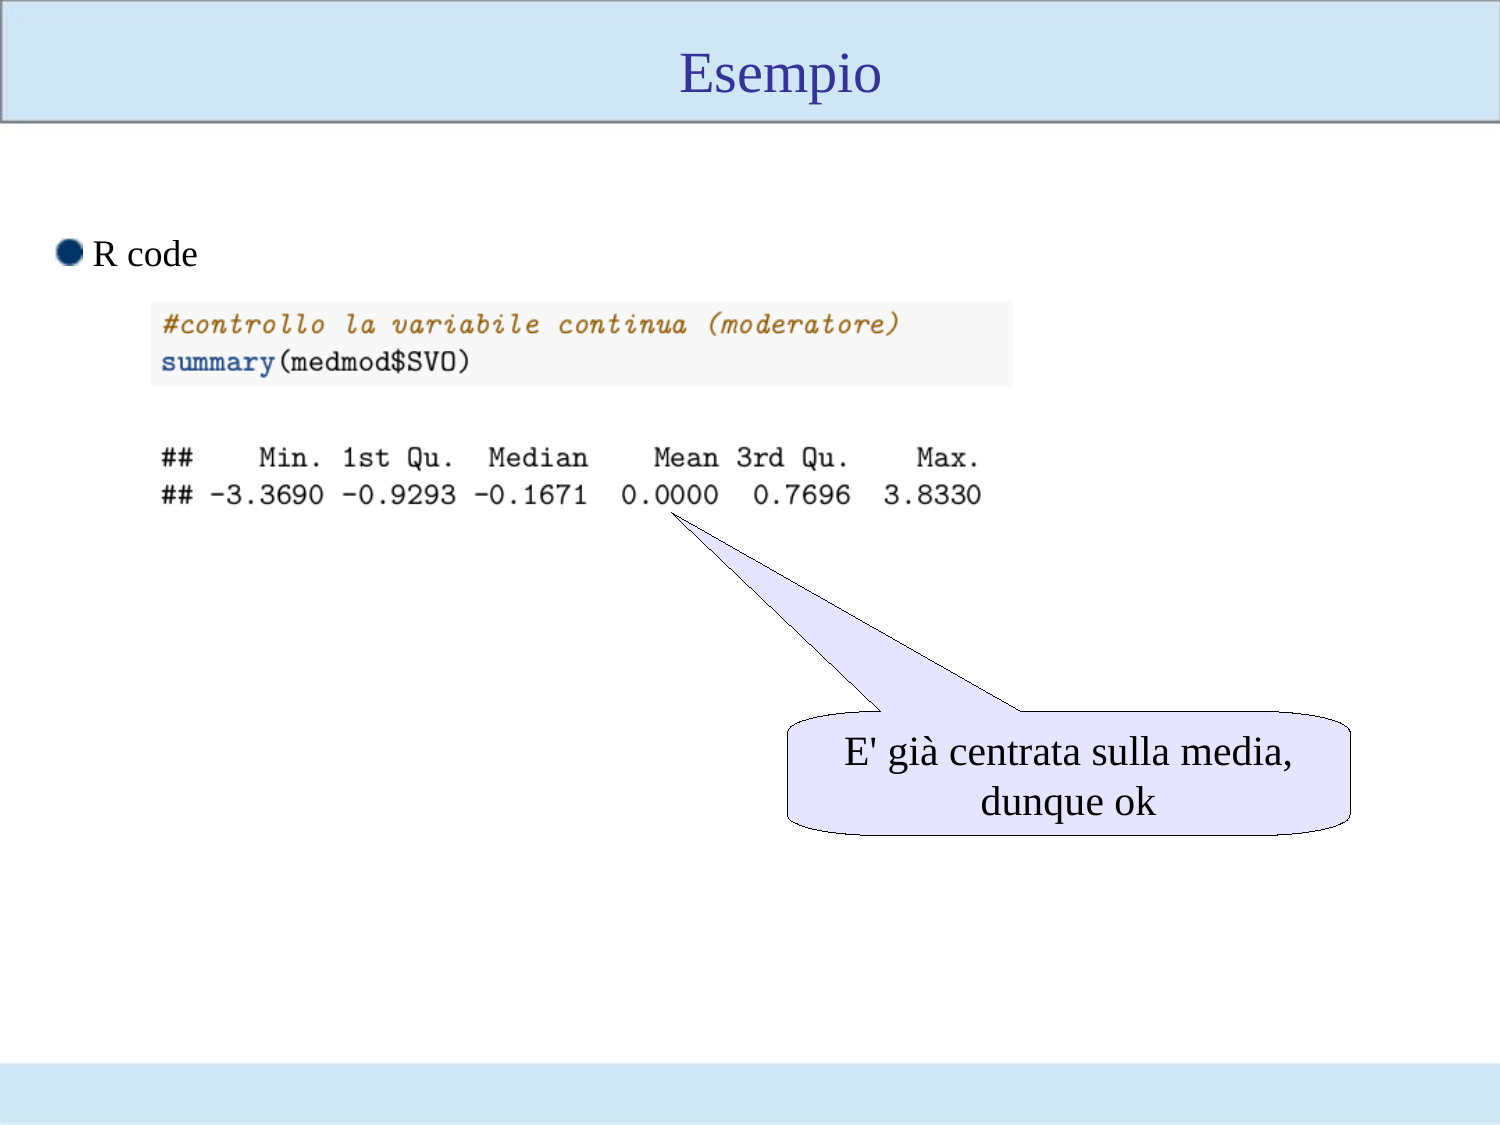

# Esempio
 R code
E' già centrata sulla media, dunque ok